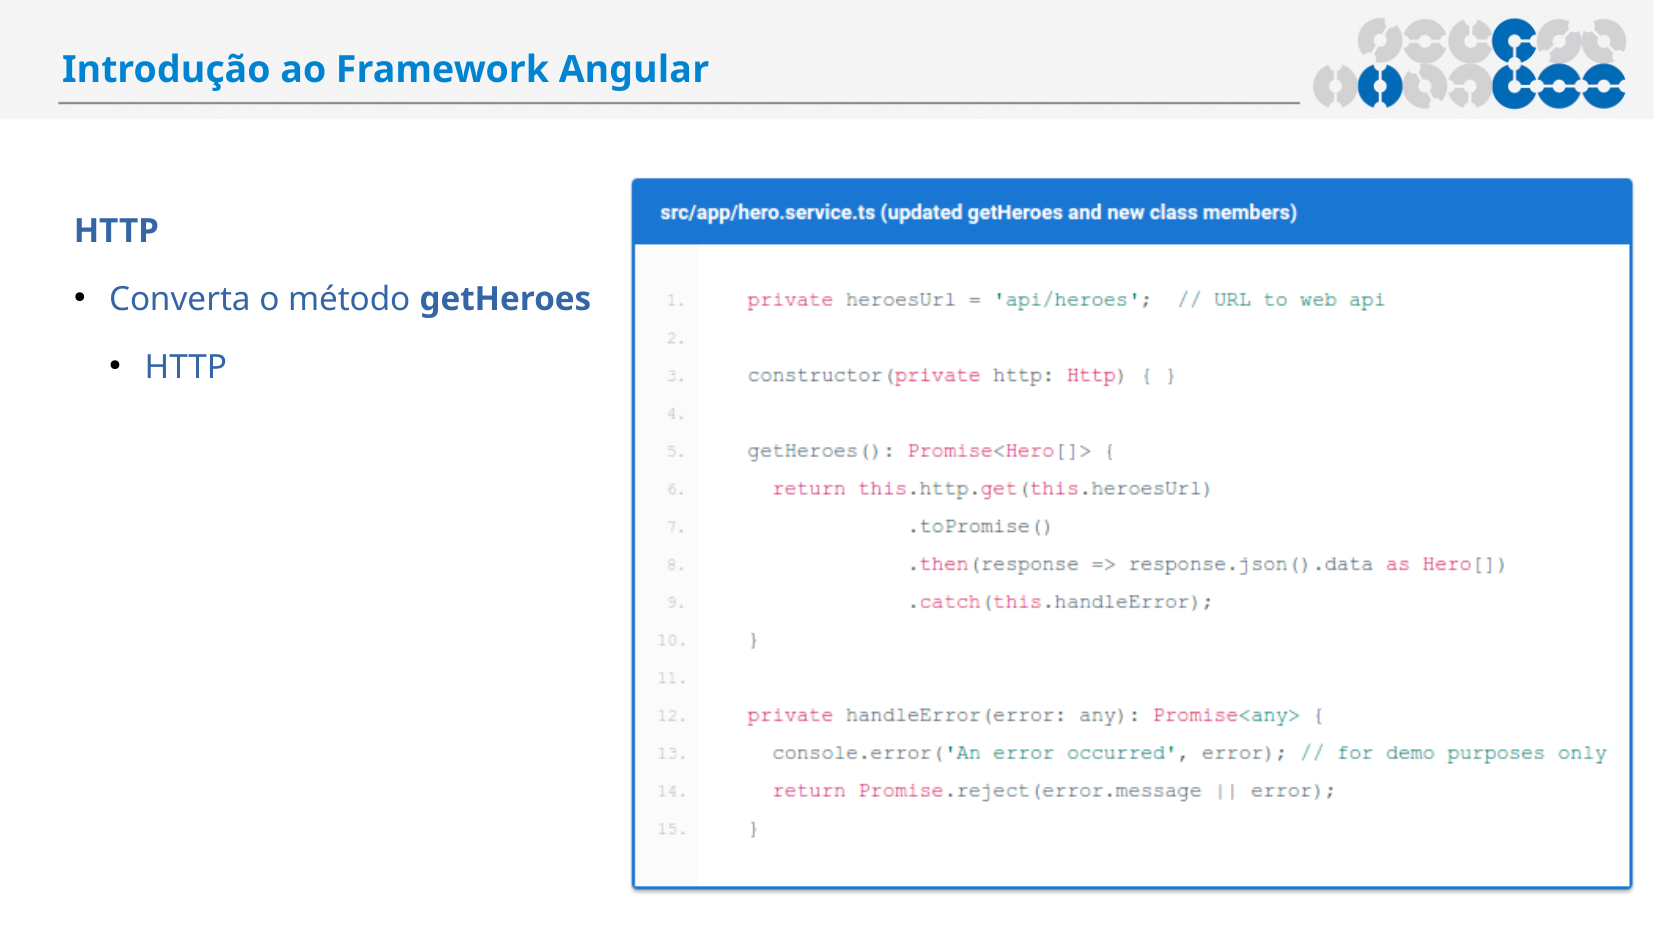

Introdução ao Framework Angular
HTTP
Converta o método getHeroes
HTTP